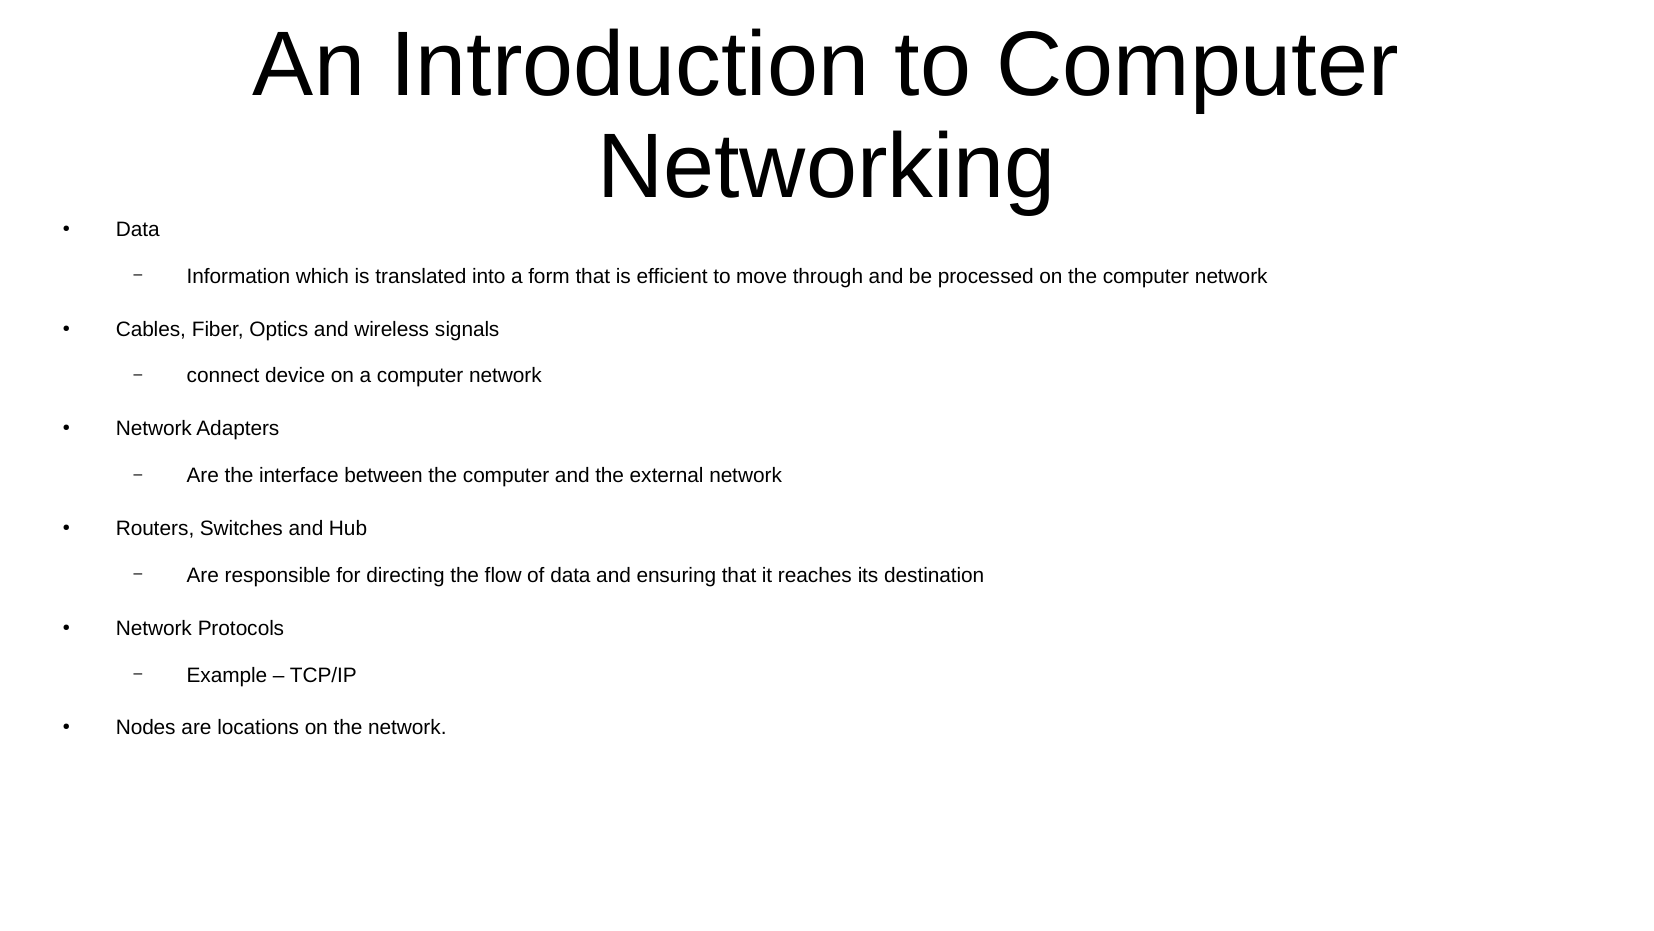

# An Introduction to Computer Networking
Data
Information which is translated into a form that is efficient to move through and be processed on the computer network
Cables, Fiber, Optics and wireless signals
connect device on a computer network
Network Adapters
Are the interface between the computer and the external network
Routers, Switches and Hub
Are responsible for directing the flow of data and ensuring that it reaches its destination
Network Protocols
Example – TCP/IP
Nodes are locations on the network.